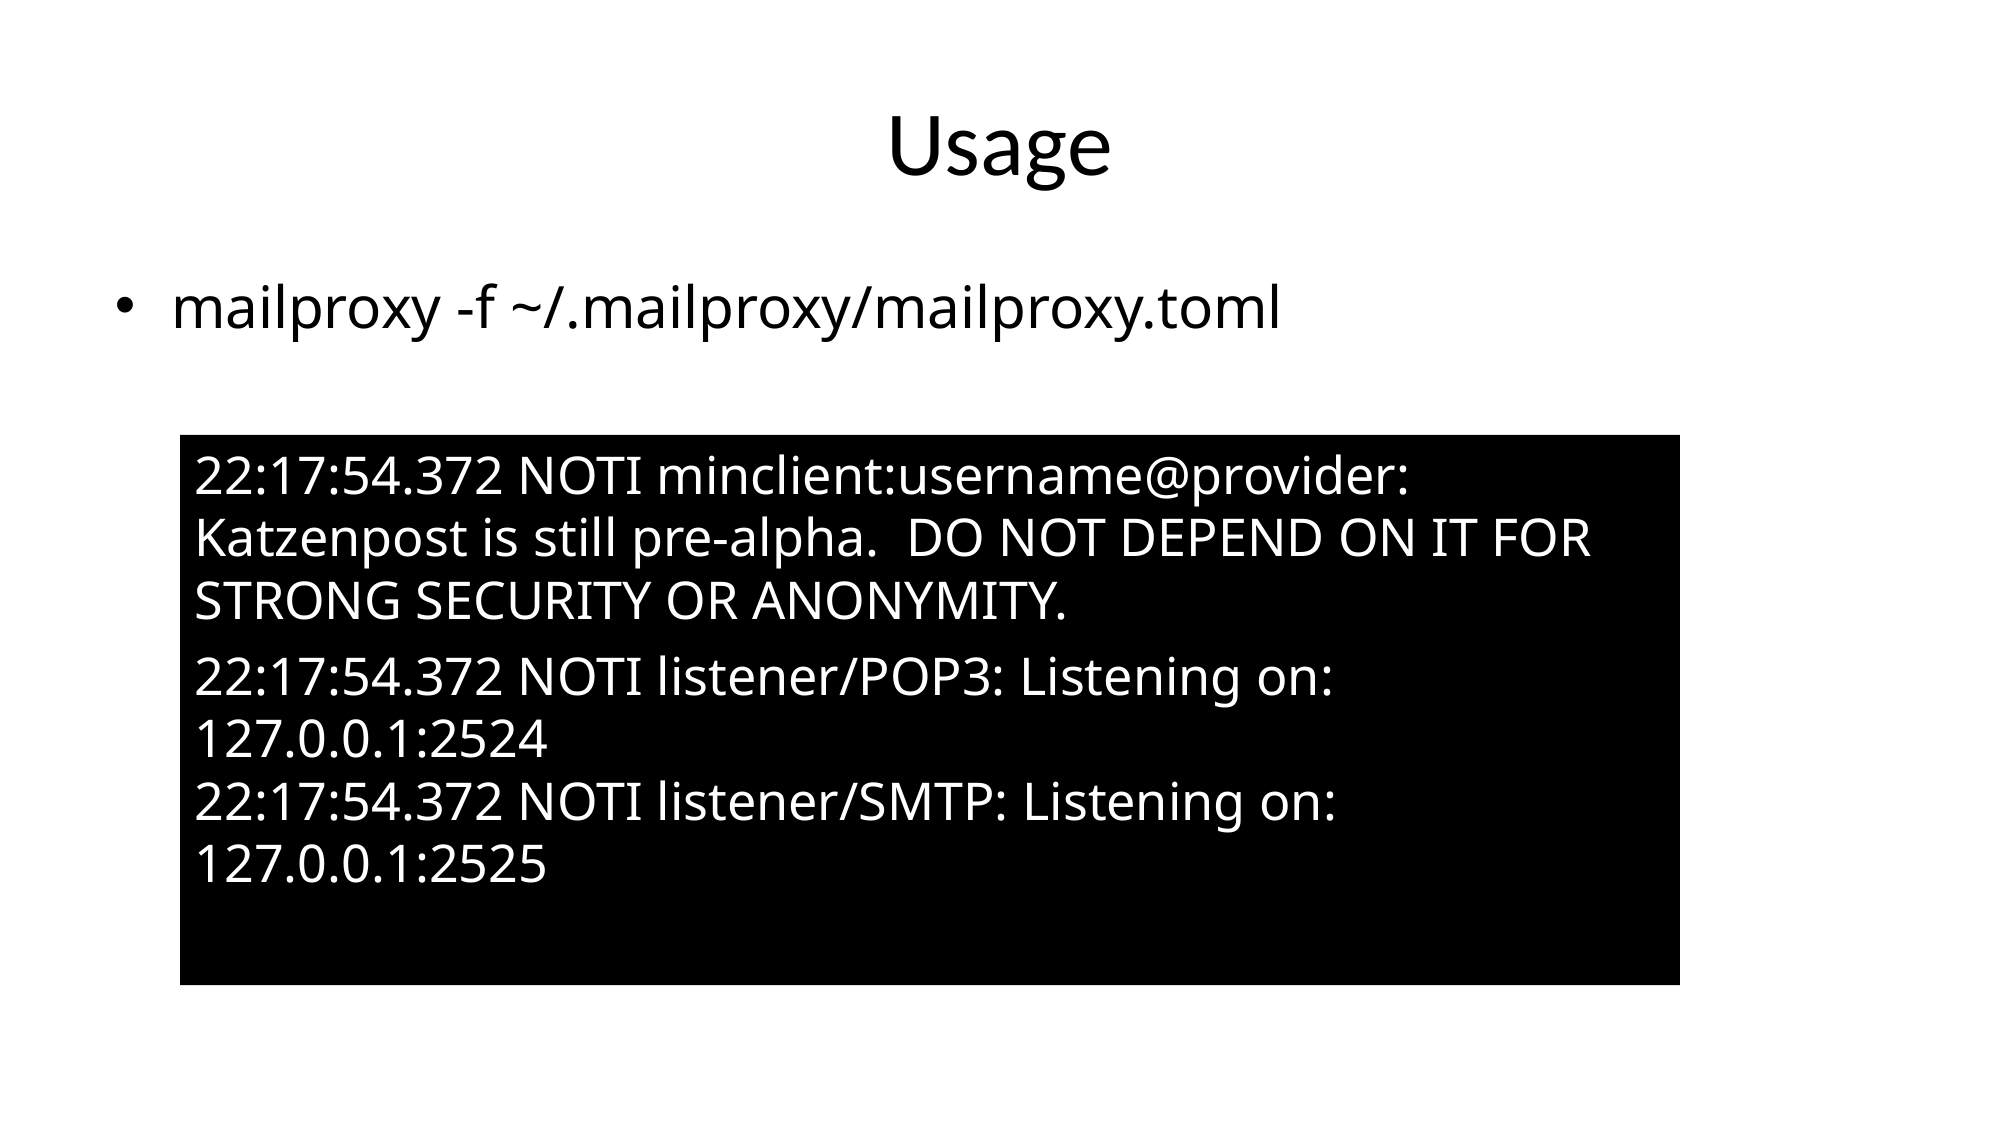

Usage
mailproxy -f ~/.mailproxy/mailproxy.toml
22:17:54.372 NOTI minclient:username@provider: Katzenpost is still pre-alpha. DO NOT DEPEND ON IT FOR STRONG SECURITY OR ANONYMITY.
22:17:54.372 NOTI listener/POP3: Listening on: 127.0.0.1:2524
22:17:54.372 NOTI listener/SMTP: Listening on: 127.0.0.1:2525